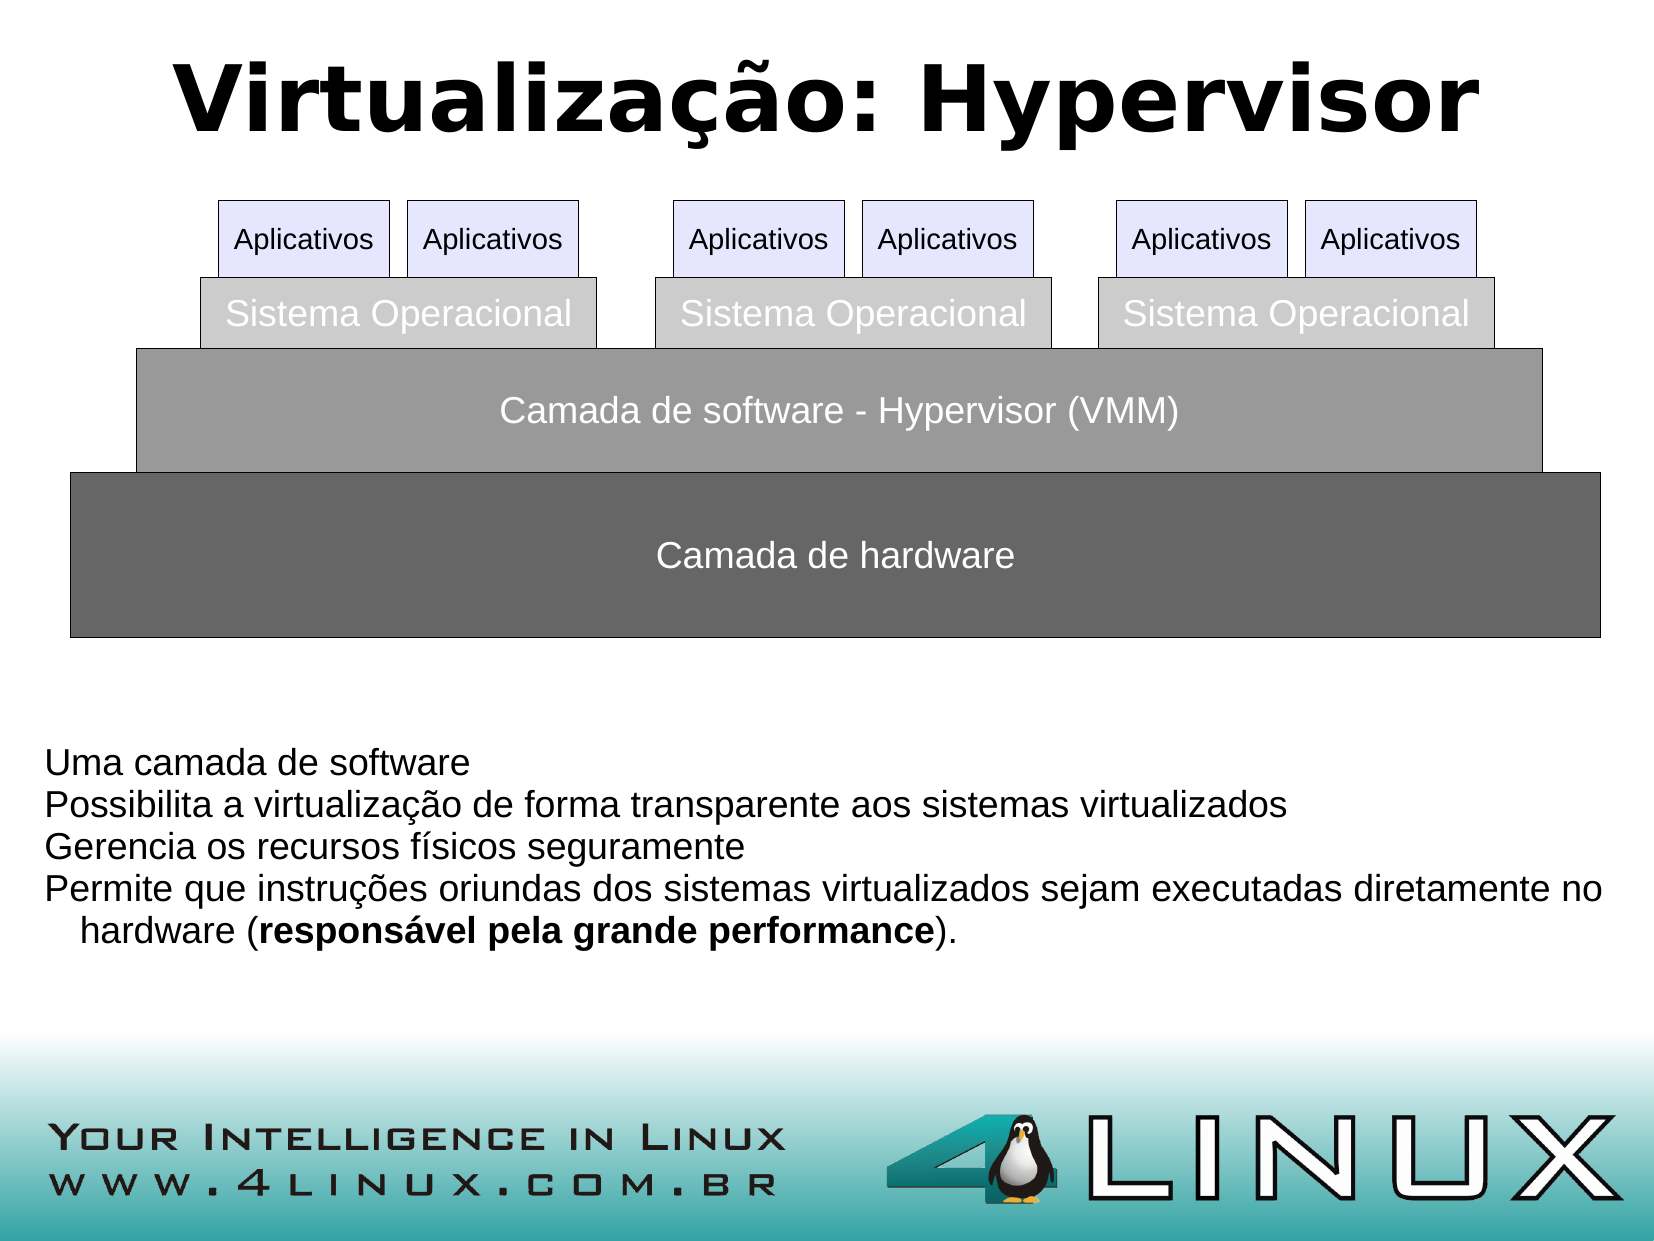

# Virtualização: Hypervisor
Aplicativos
Aplicativos
Aplicativos
Aplicativos
Aplicativos
Aplicativos
Sistema Operacional
Sistema Operacional
Sistema Operacional
Camada de software - Hypervisor (VMM)
Camada de hardware
Uma camada de software
Possibilita a virtualização de forma transparente aos sistemas virtualizados
Gerencia os recursos físicos seguramente
Permite que instruções oriundas dos sistemas virtualizados sejam executadas diretamente no hardware (responsável pela grande performance).